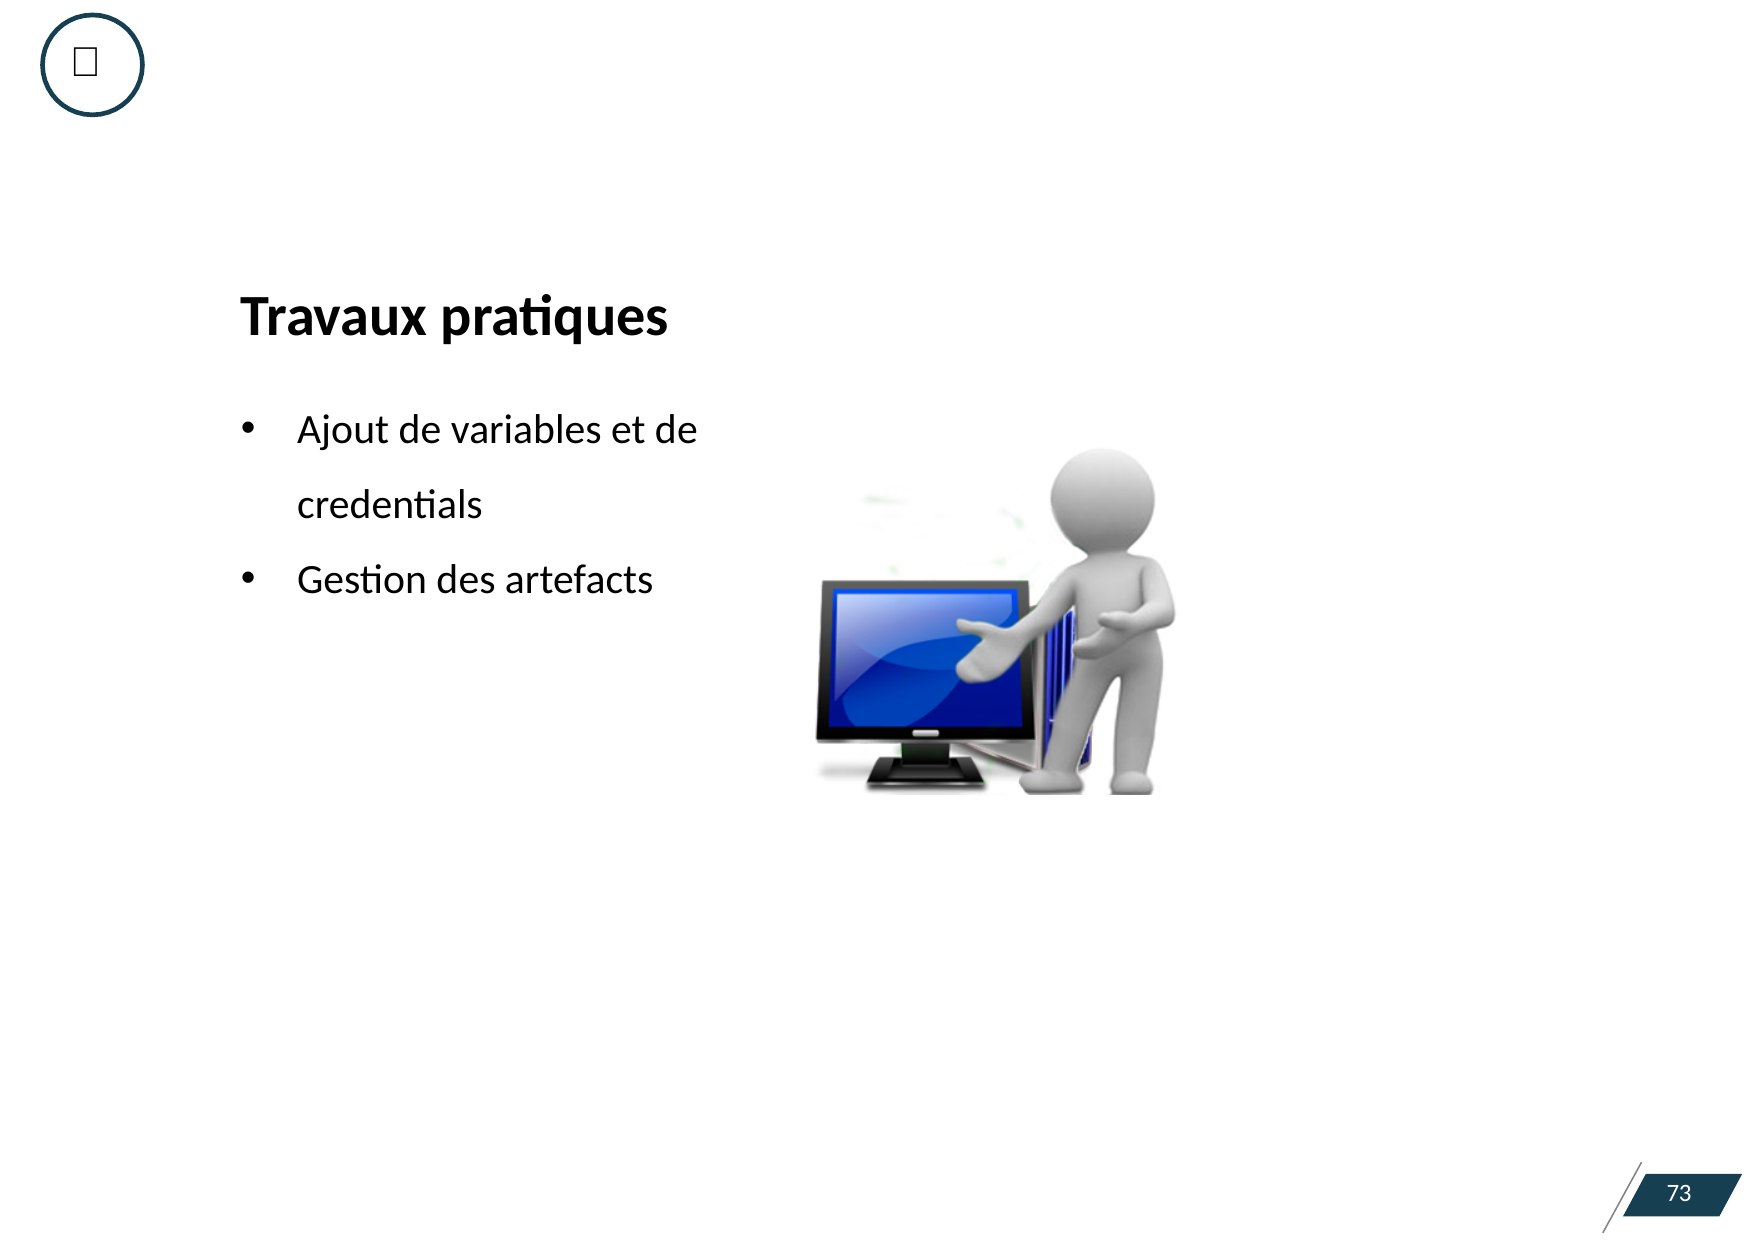

🚀
Travaux pratiques
Ajout de variables et de credentials
Gestion des artefacts
73